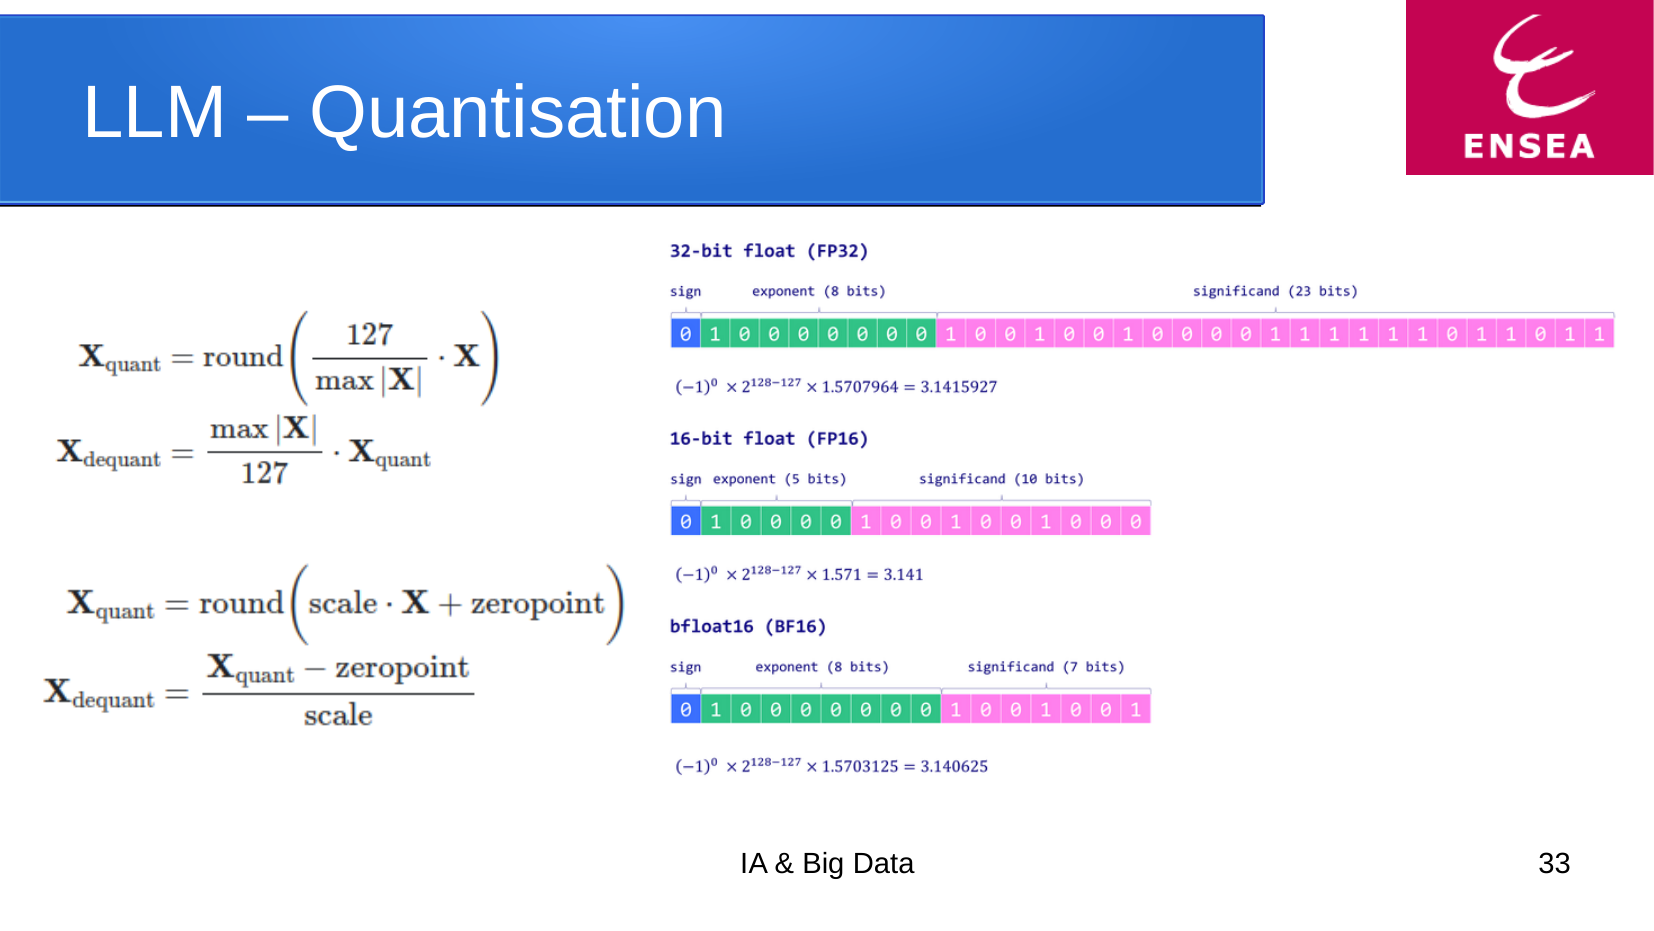

# LLM – Quantisation
IA & Big Data
33